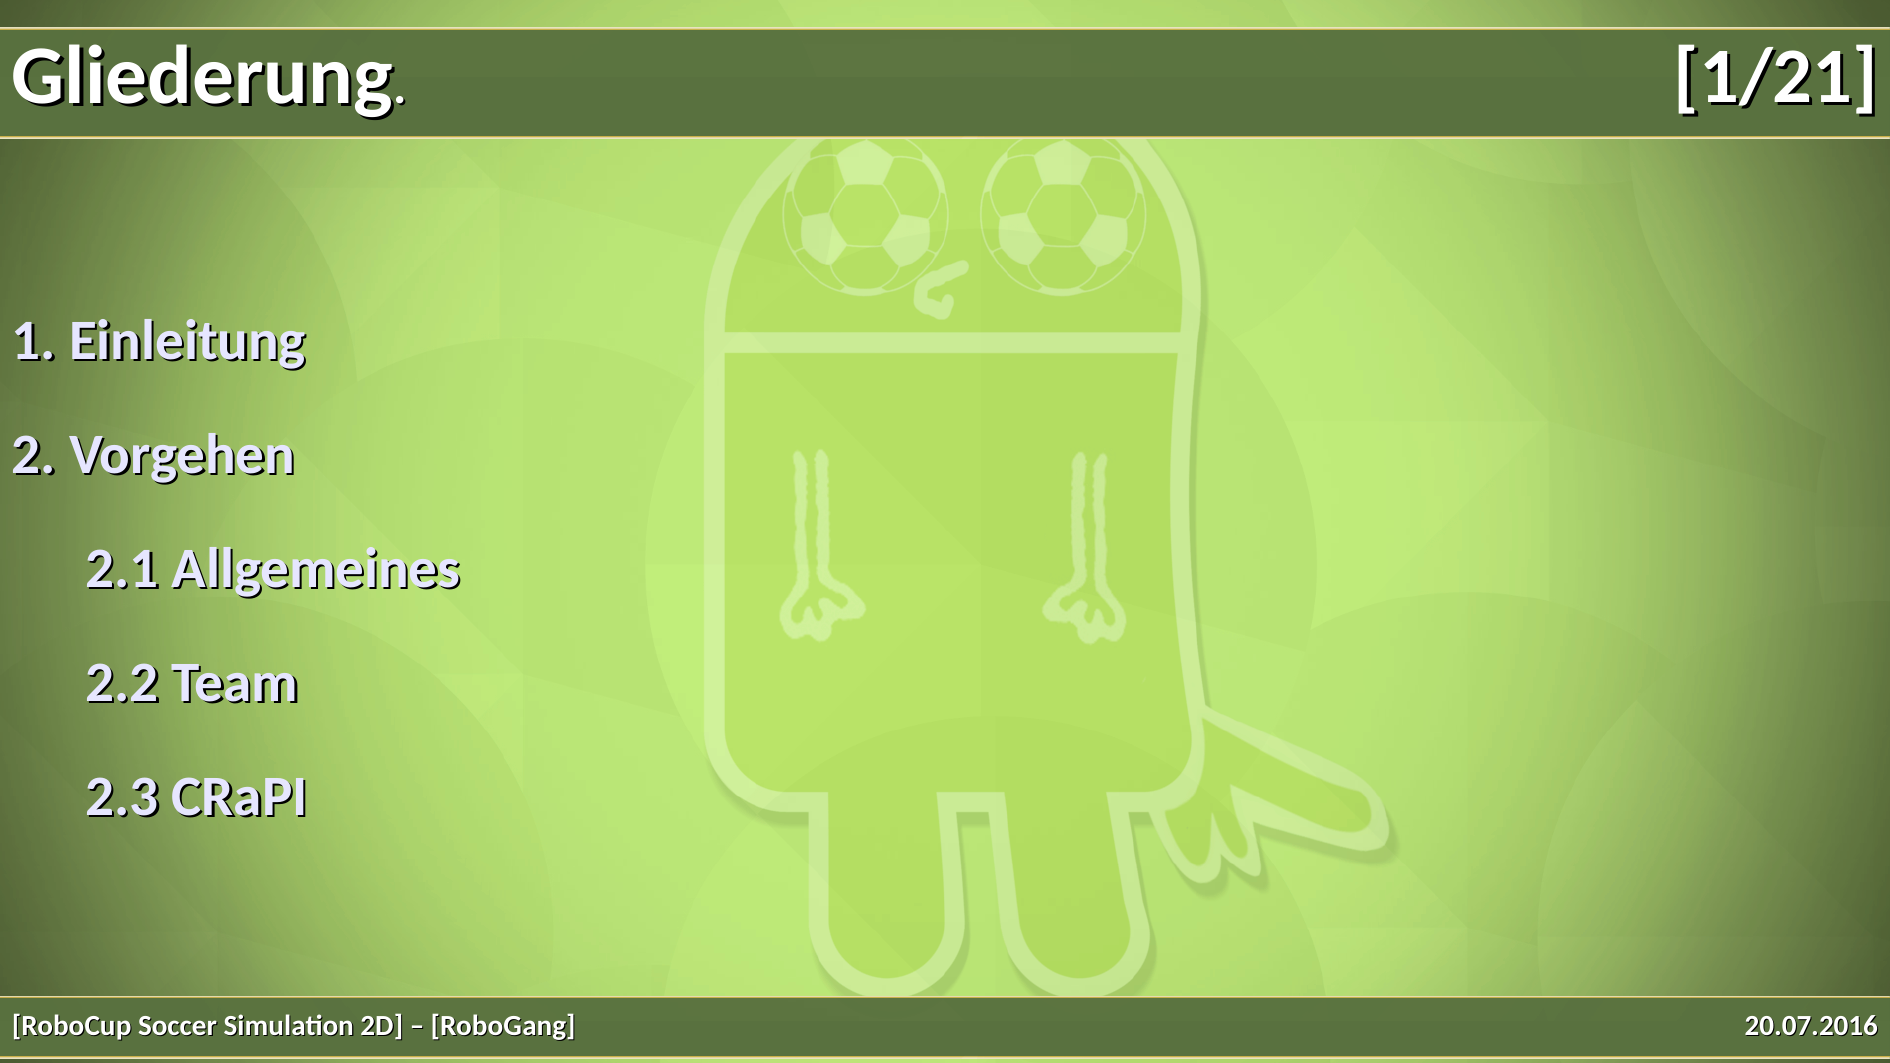

# Gliederung.
[1/21]
1. Einleitung
2. Vorgehen
	2.1 Allgemeines
	2.2 Team
	2.3 CRaPI
[RoboCup Soccer Simulation 2D] – [RoboGang]
20.07.2016